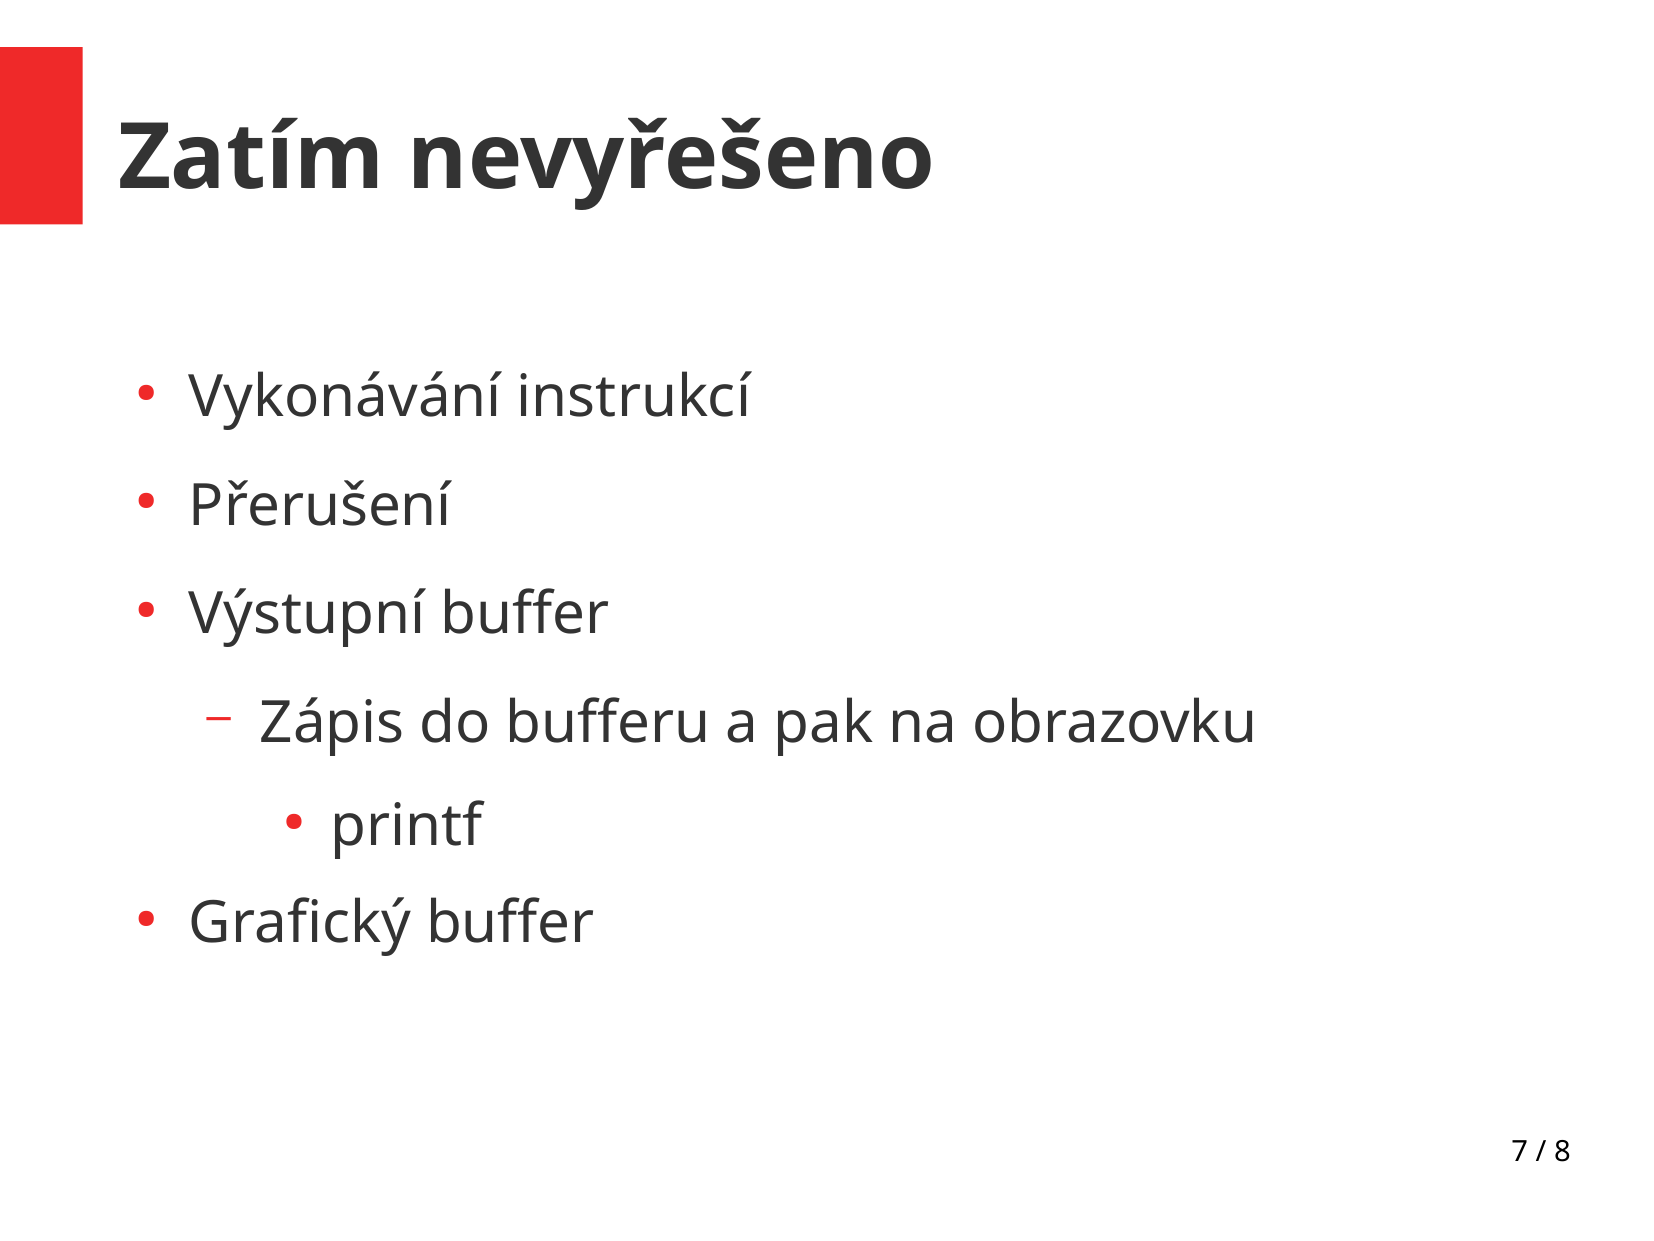

# Zatím nevyřešeno
Vykonávání instrukcí
Přerušení
Výstupní buffer
Zápis do bufferu a pak na obrazovku
printf
Grafický buffer
7